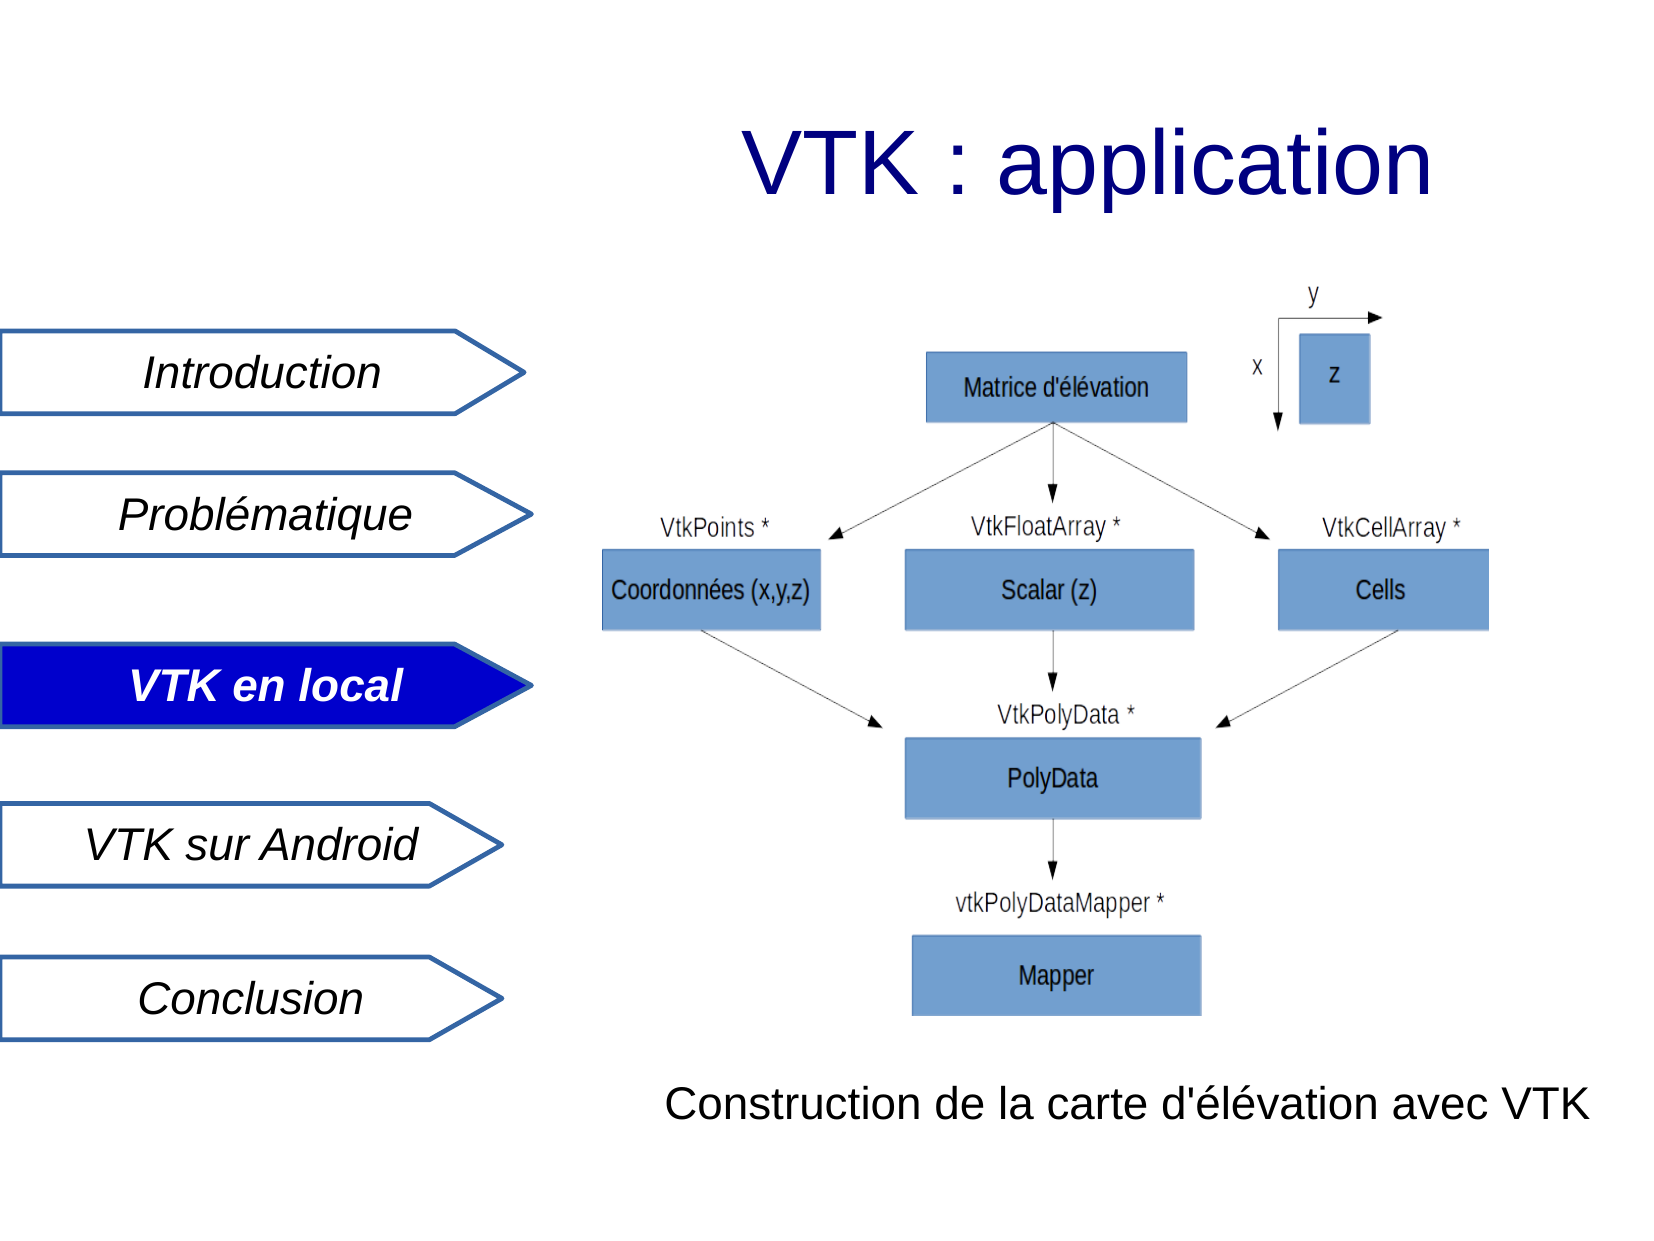

# VTK : application
Introduction
Problématique
VTK en local
VTK sur Android
Conclusion
Construction de la carte d'élévation avec VTK